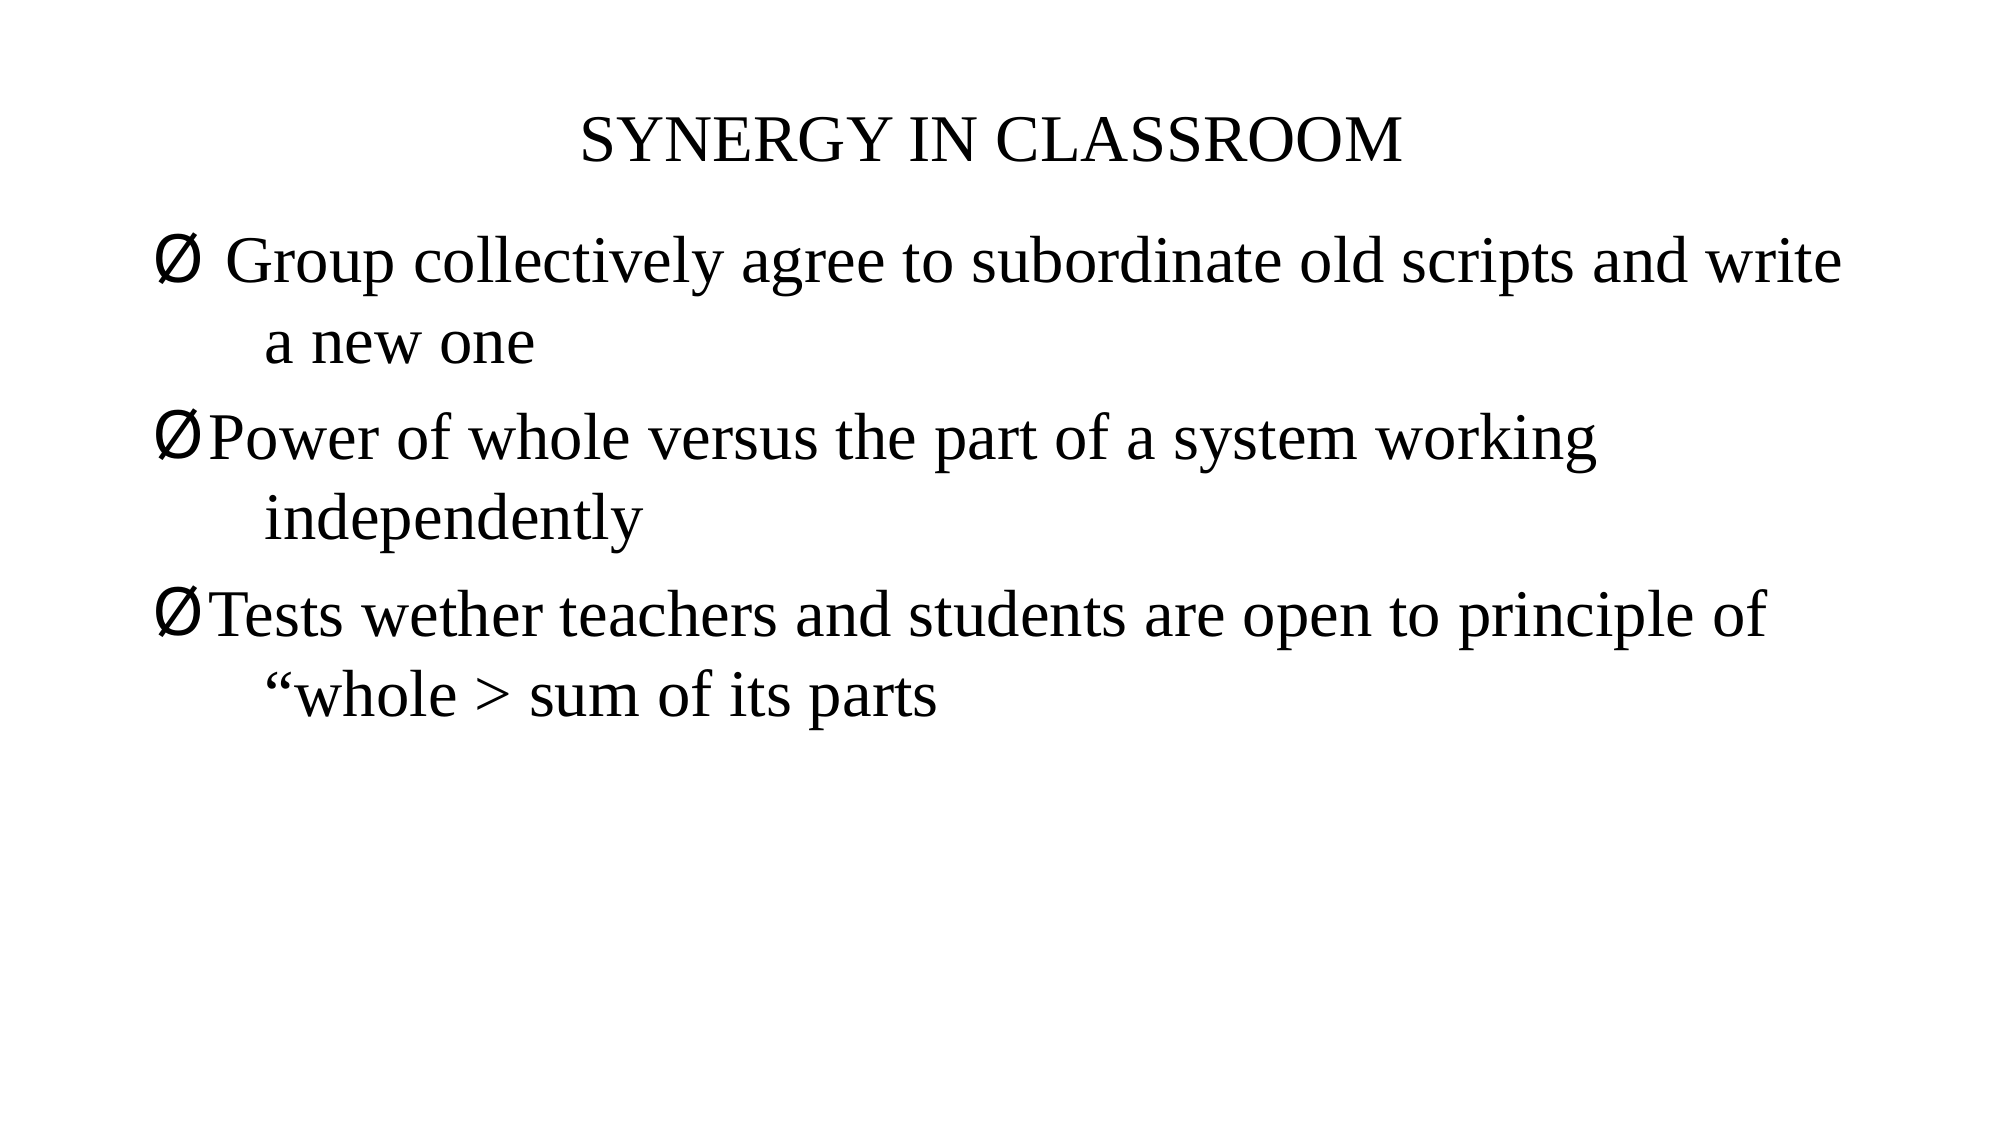

# SYNERGY IN CLASSROOM
 Group collectively agree to subordinate old scripts and write a new one
Power of whole versus the part of a system working independently
Tests wether teachers and students are open to principle of “whole > sum of its parts